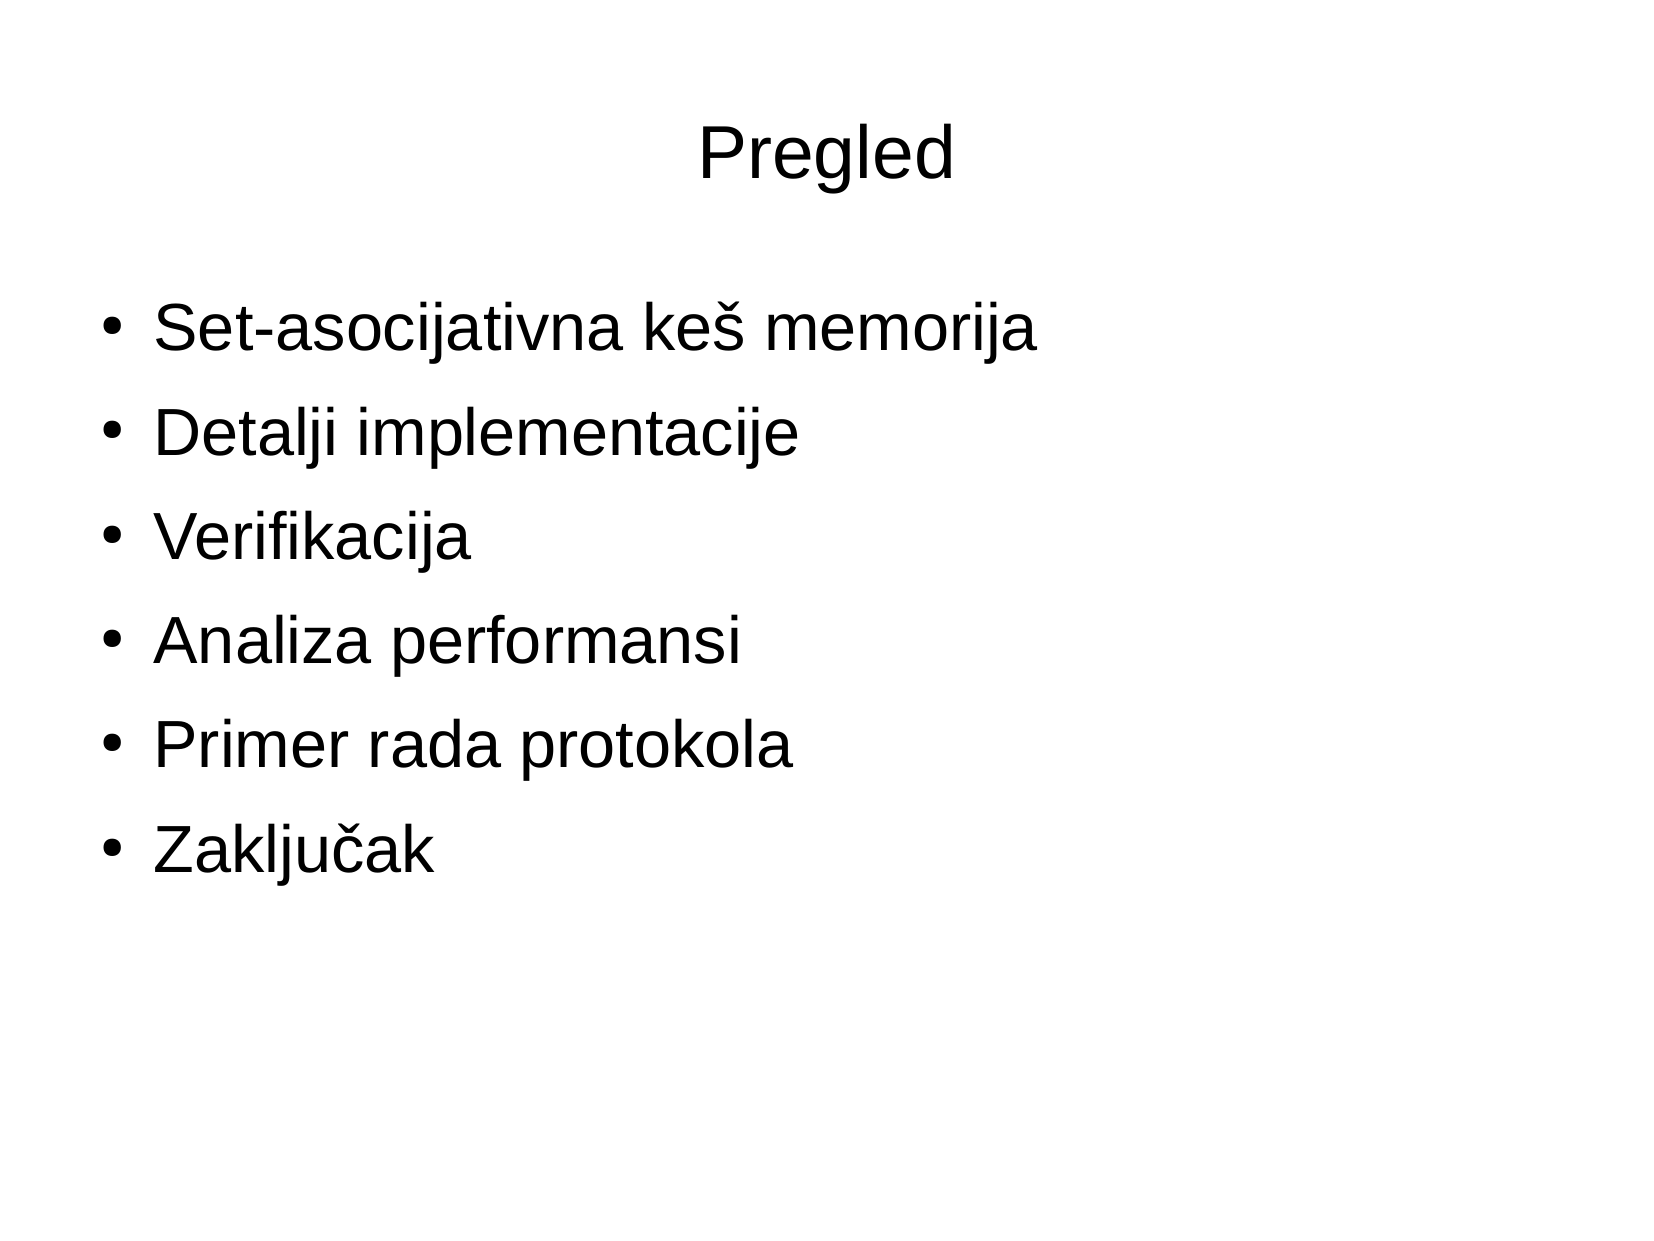

# Pregled
Set-asocijativna keš memorija
Detalji implementacije
Verifikacija
Analiza performansi
Primer rada protokola
Zaključak